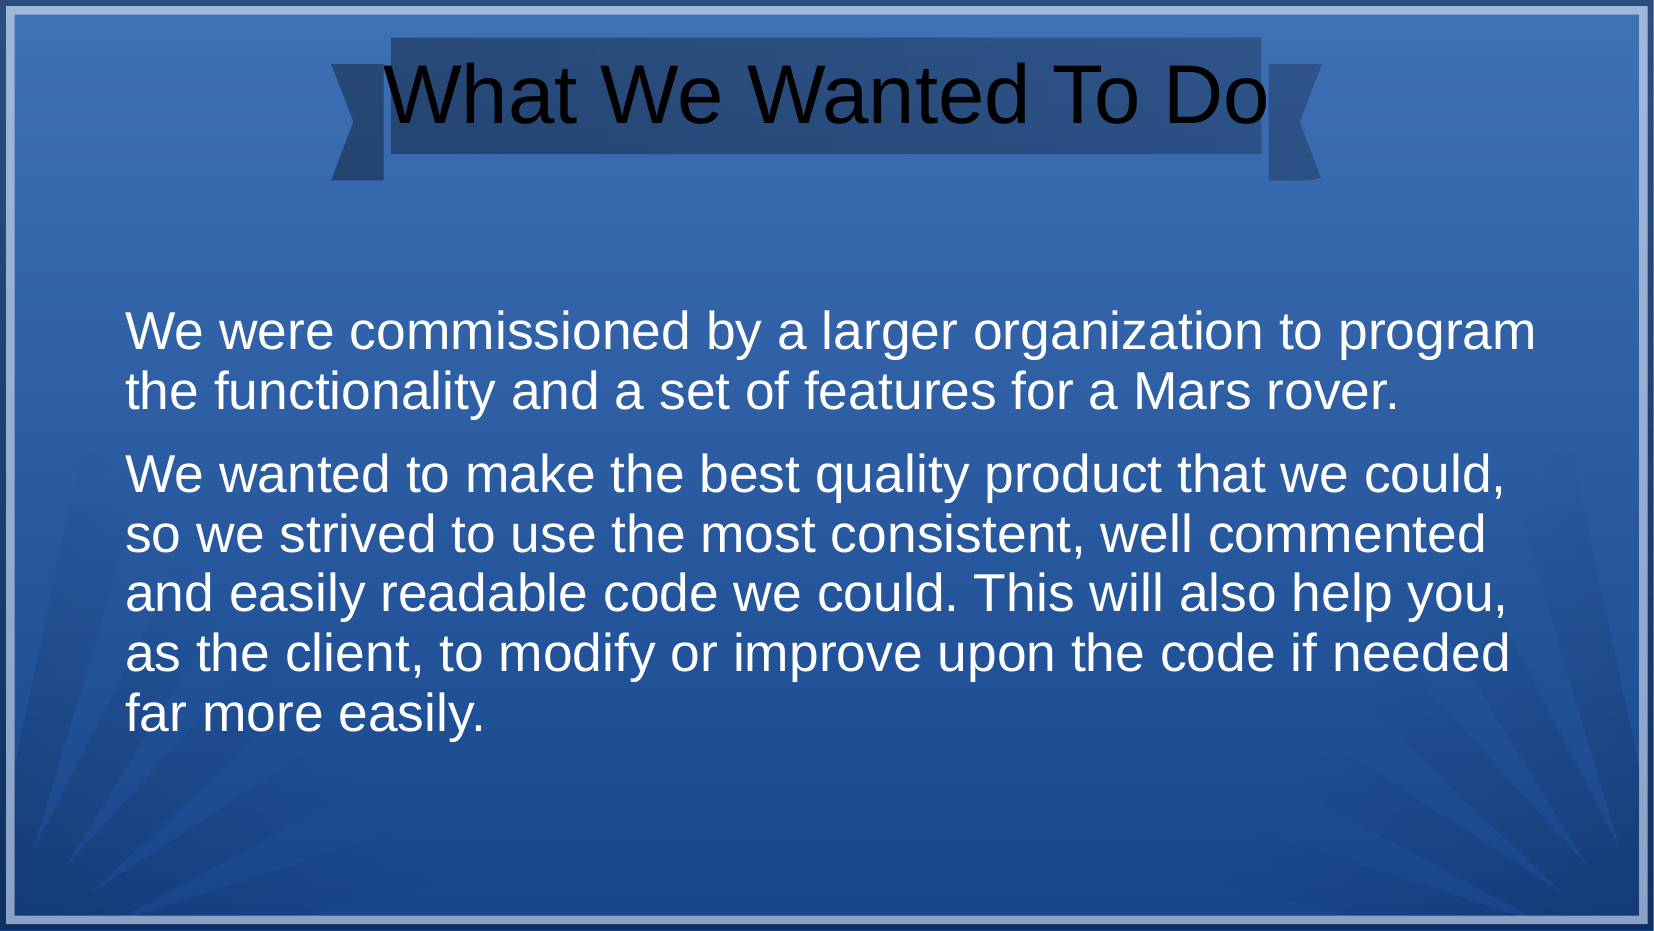

# What We Wanted To Do
We were commissioned by a larger organization to program the functionality and a set of features for a Mars rover.
We wanted to make the best quality product that we could, so we strived to use the most consistent, well commented and easily readable code we could. This will also help you, as the client, to modify or improve upon the code if needed far more easily.